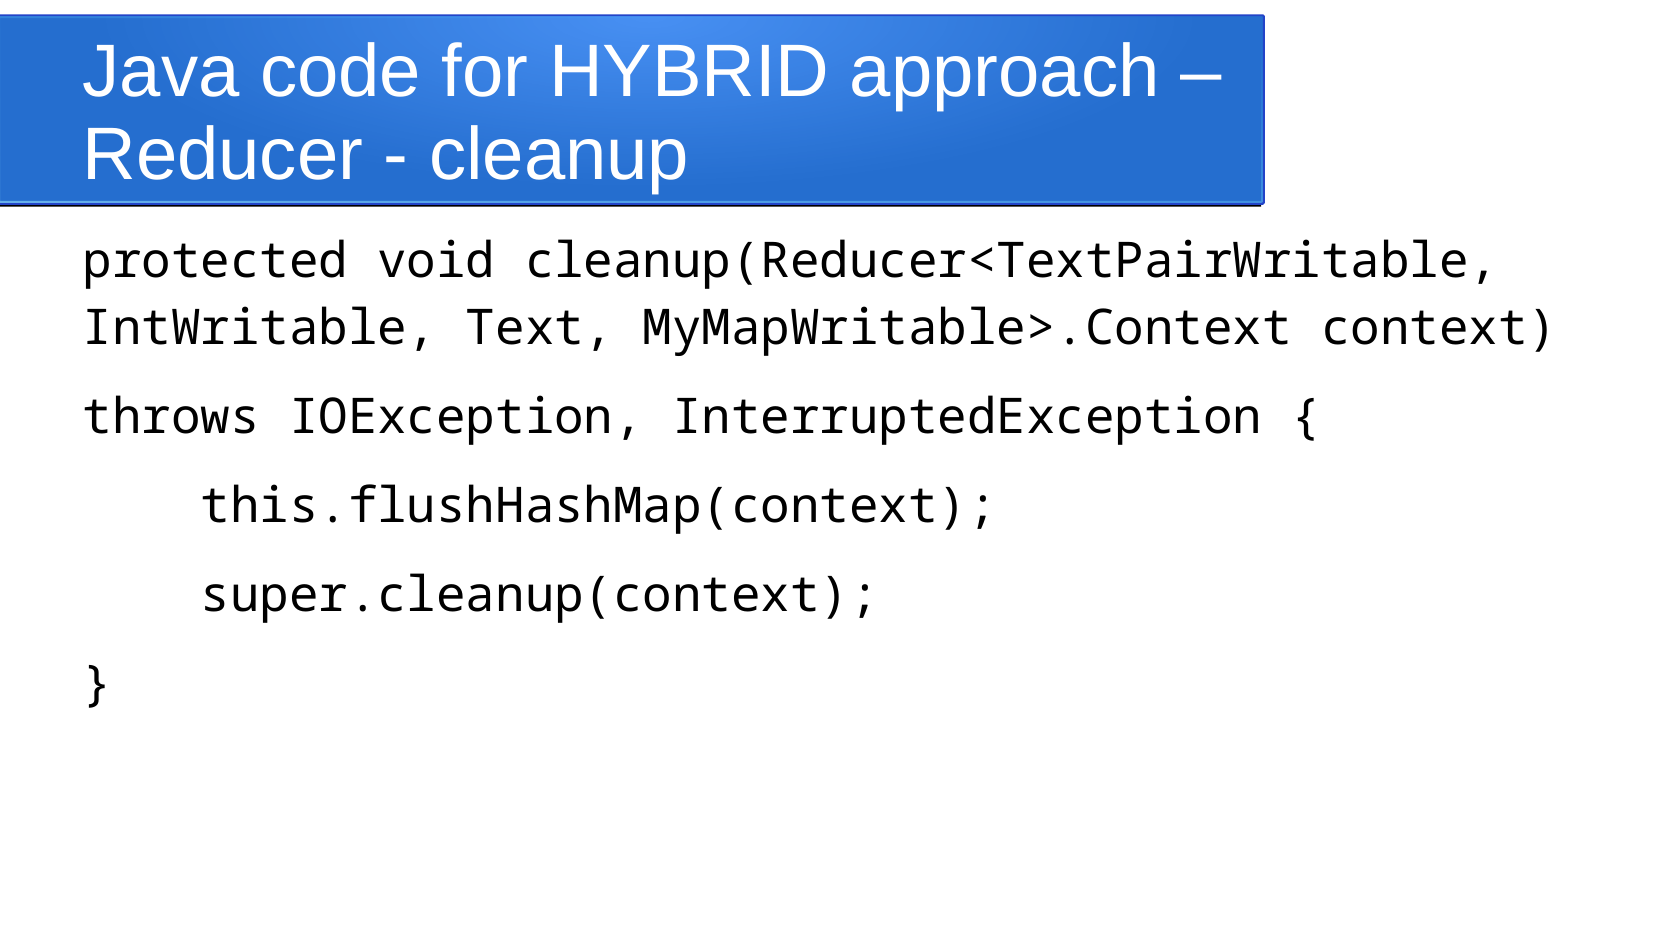

# Java code for HYBRID approach – Reducer - cleanup
protected void cleanup(Reducer<TextPairWritable, IntWritable, Text, MyMapWritable>.Context context)
throws IOException, InterruptedException {
 this.flushHashMap(context);
 super.cleanup(context);
}